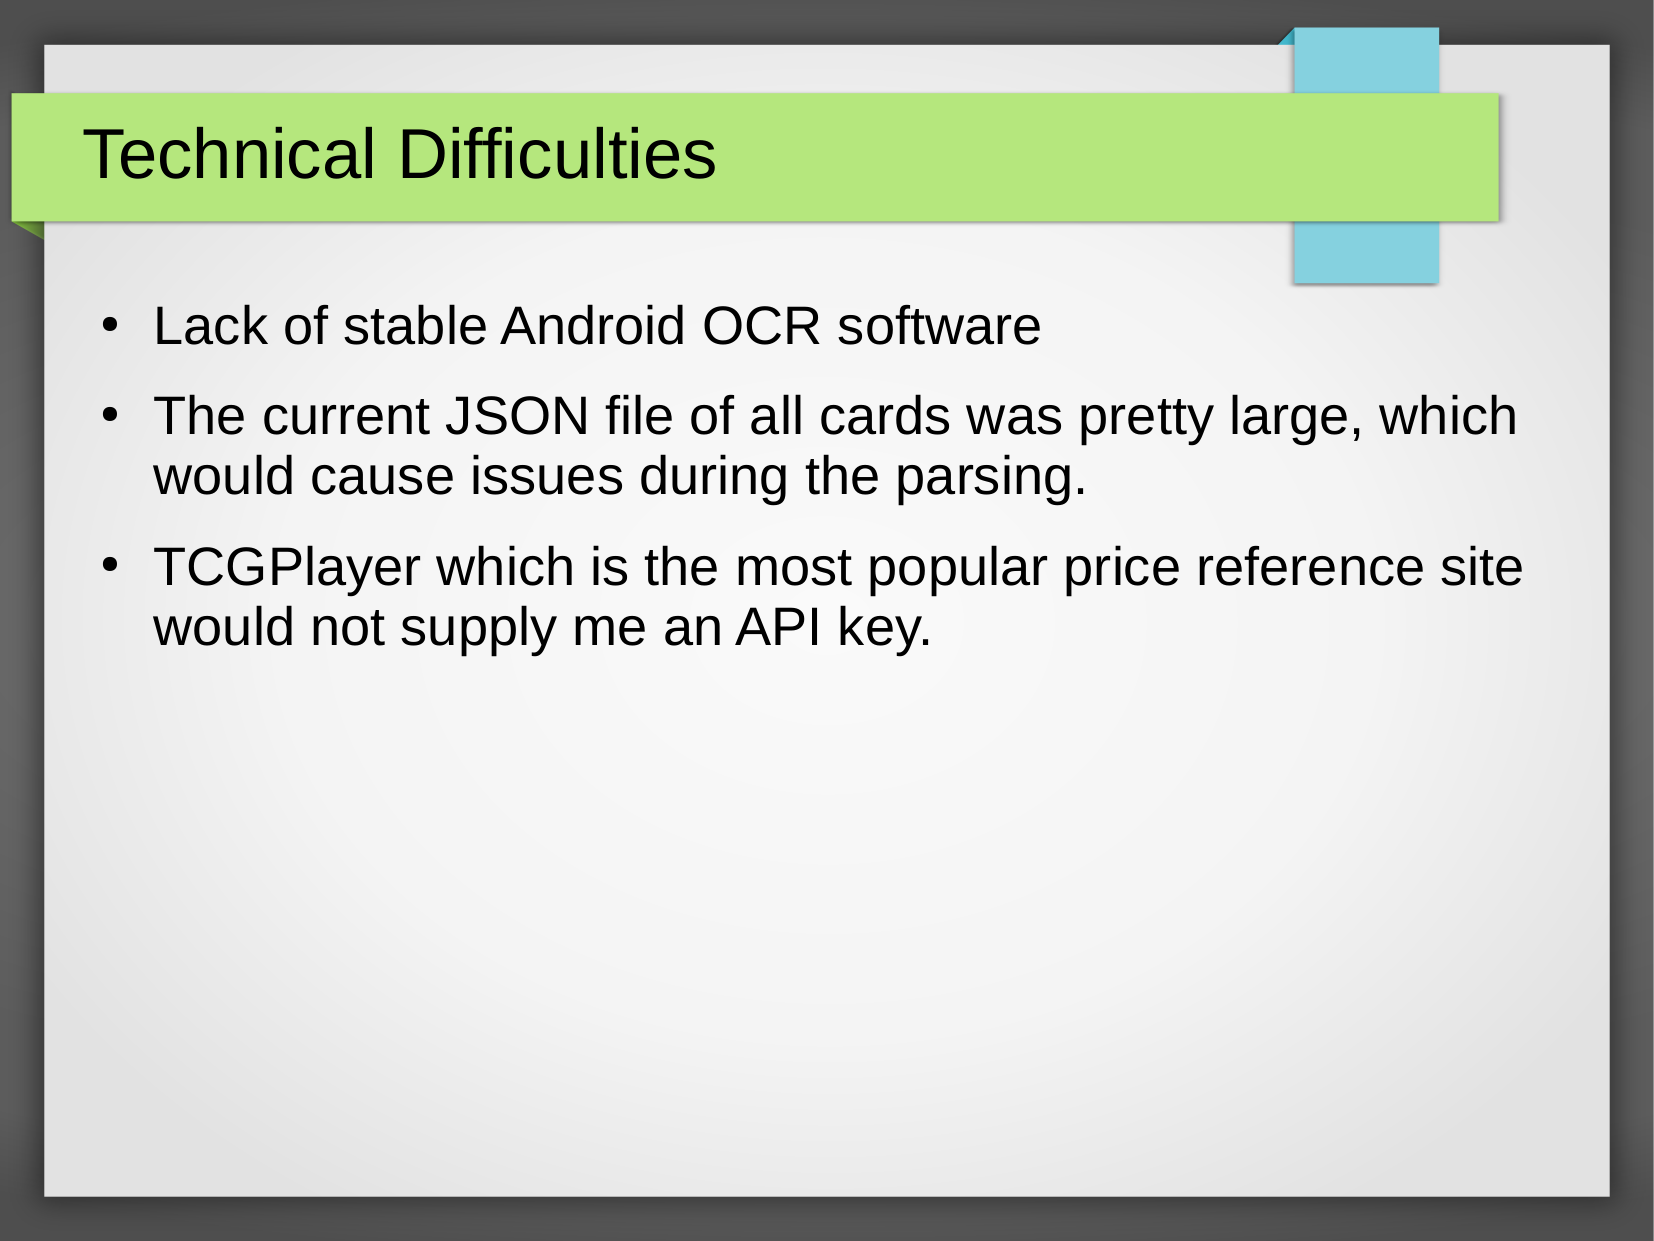

# Technical Difficulties
Lack of stable Android OCR software
The current JSON file of all cards was pretty large, which would cause issues during the parsing.
TCGPlayer which is the most popular price reference site would not supply me an API key.